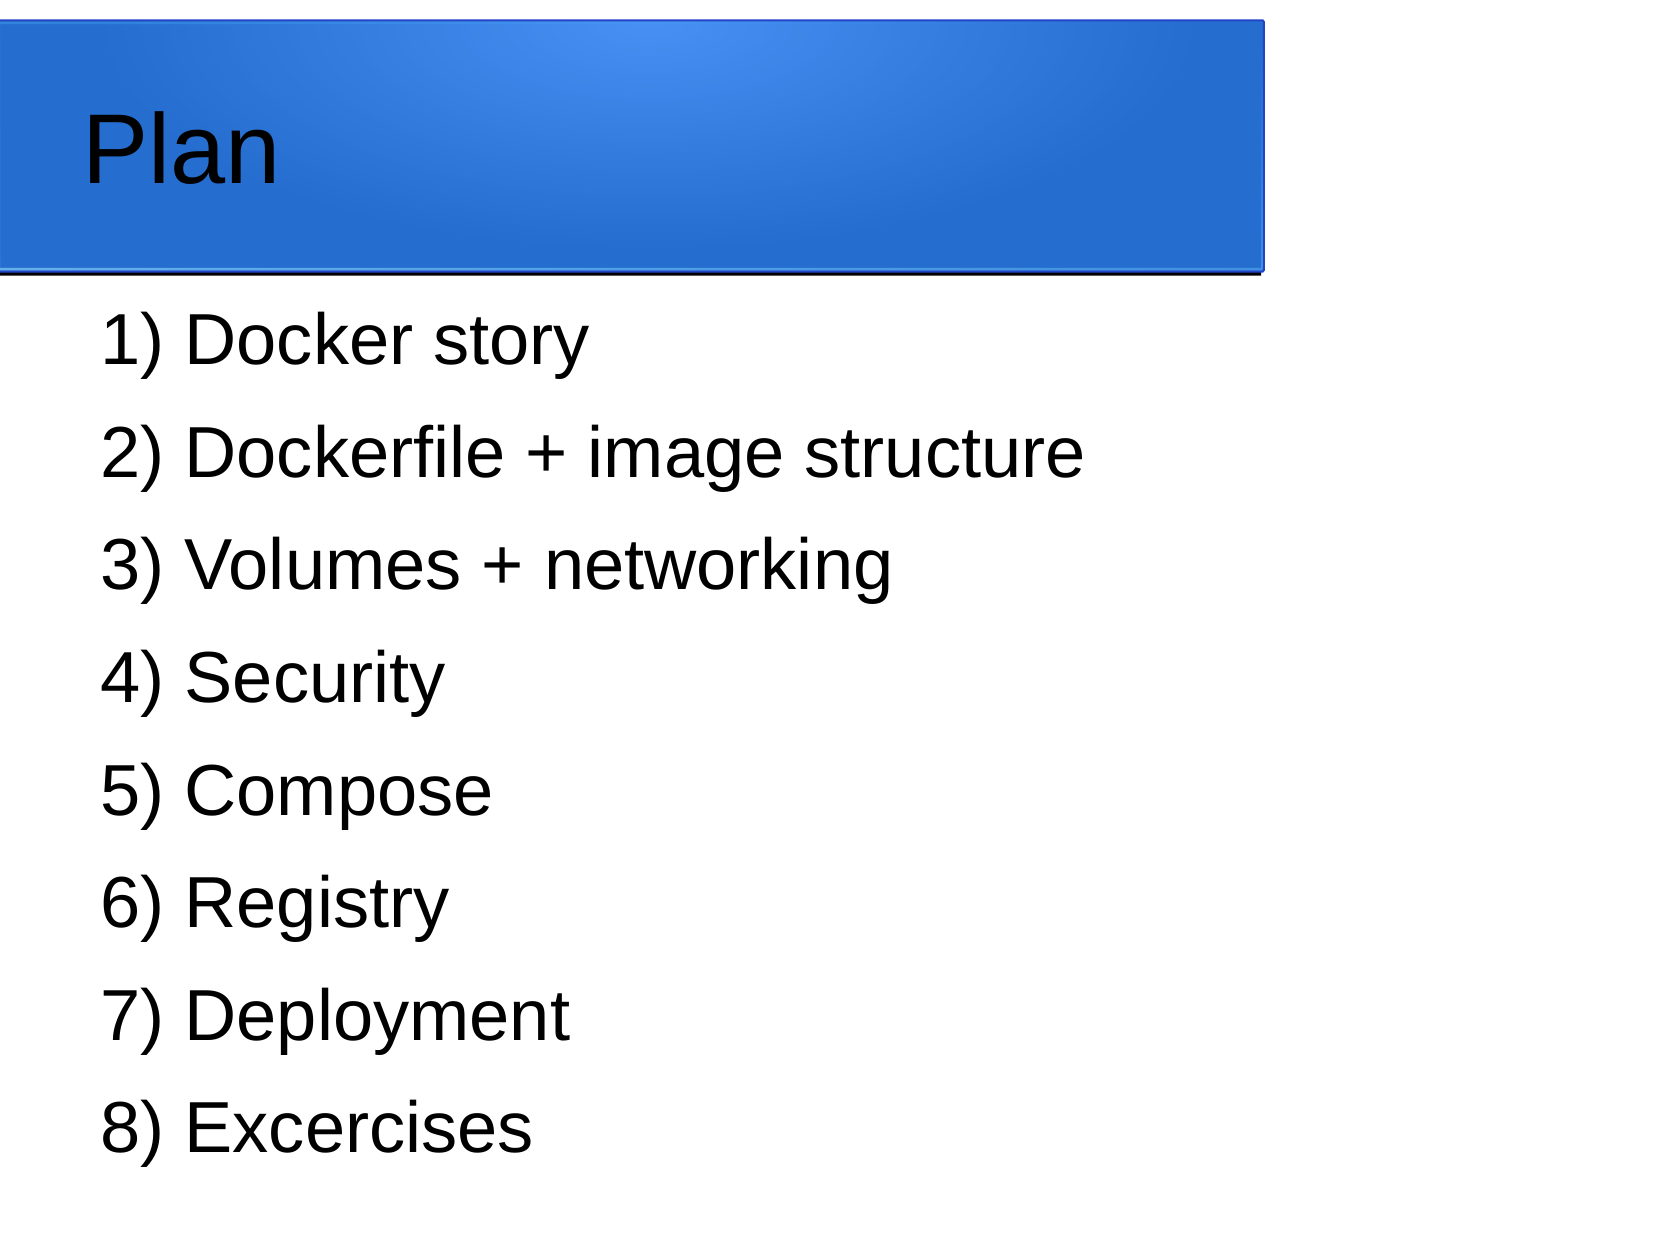

# Plan
 Docker story
 Dockerfile + image structure
 Volumes + networking
 Security
 Compose
 Registry
 Deployment
 Excercises